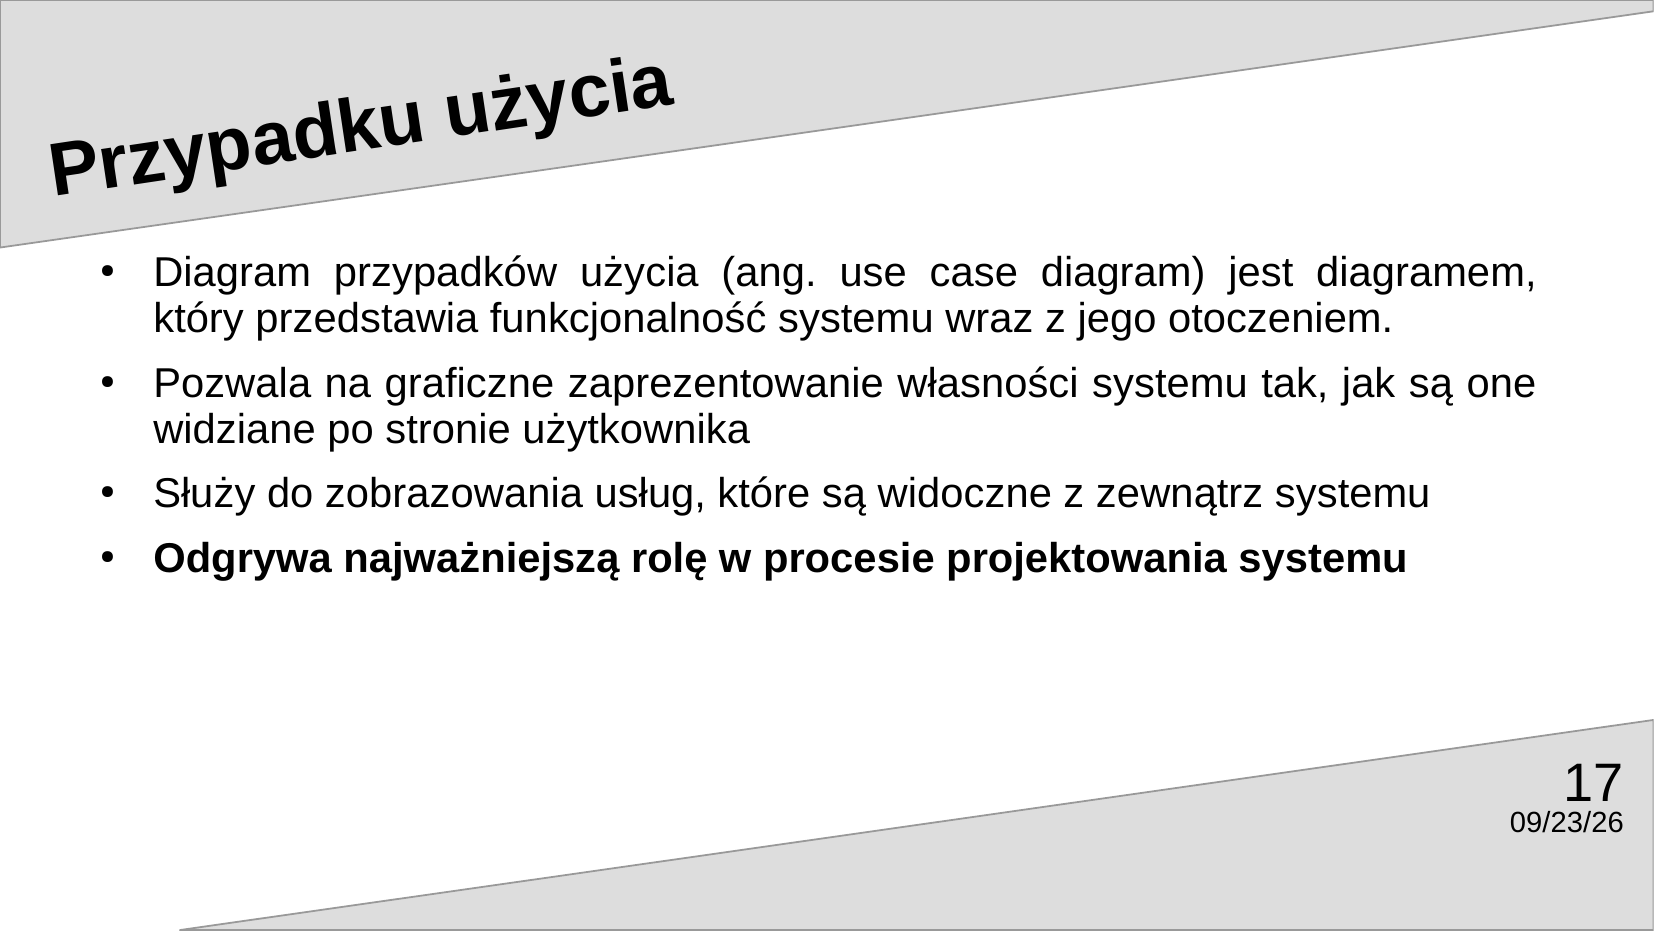

# Przypadku użycia
Diagram przypadków użycia (ang. use case diagram) jest diagramem, który przedstawia funkcjonalność systemu wraz z jego otoczeniem.
Pozwala na graficzne zaprezentowanie własności systemu tak, jak są one widziane po stronie użytkownika
Służy do zobrazowania usług, które są widoczne z zewnątrz systemu
Odgrywa najważniejszą rolę w procesie projektowania systemu
17